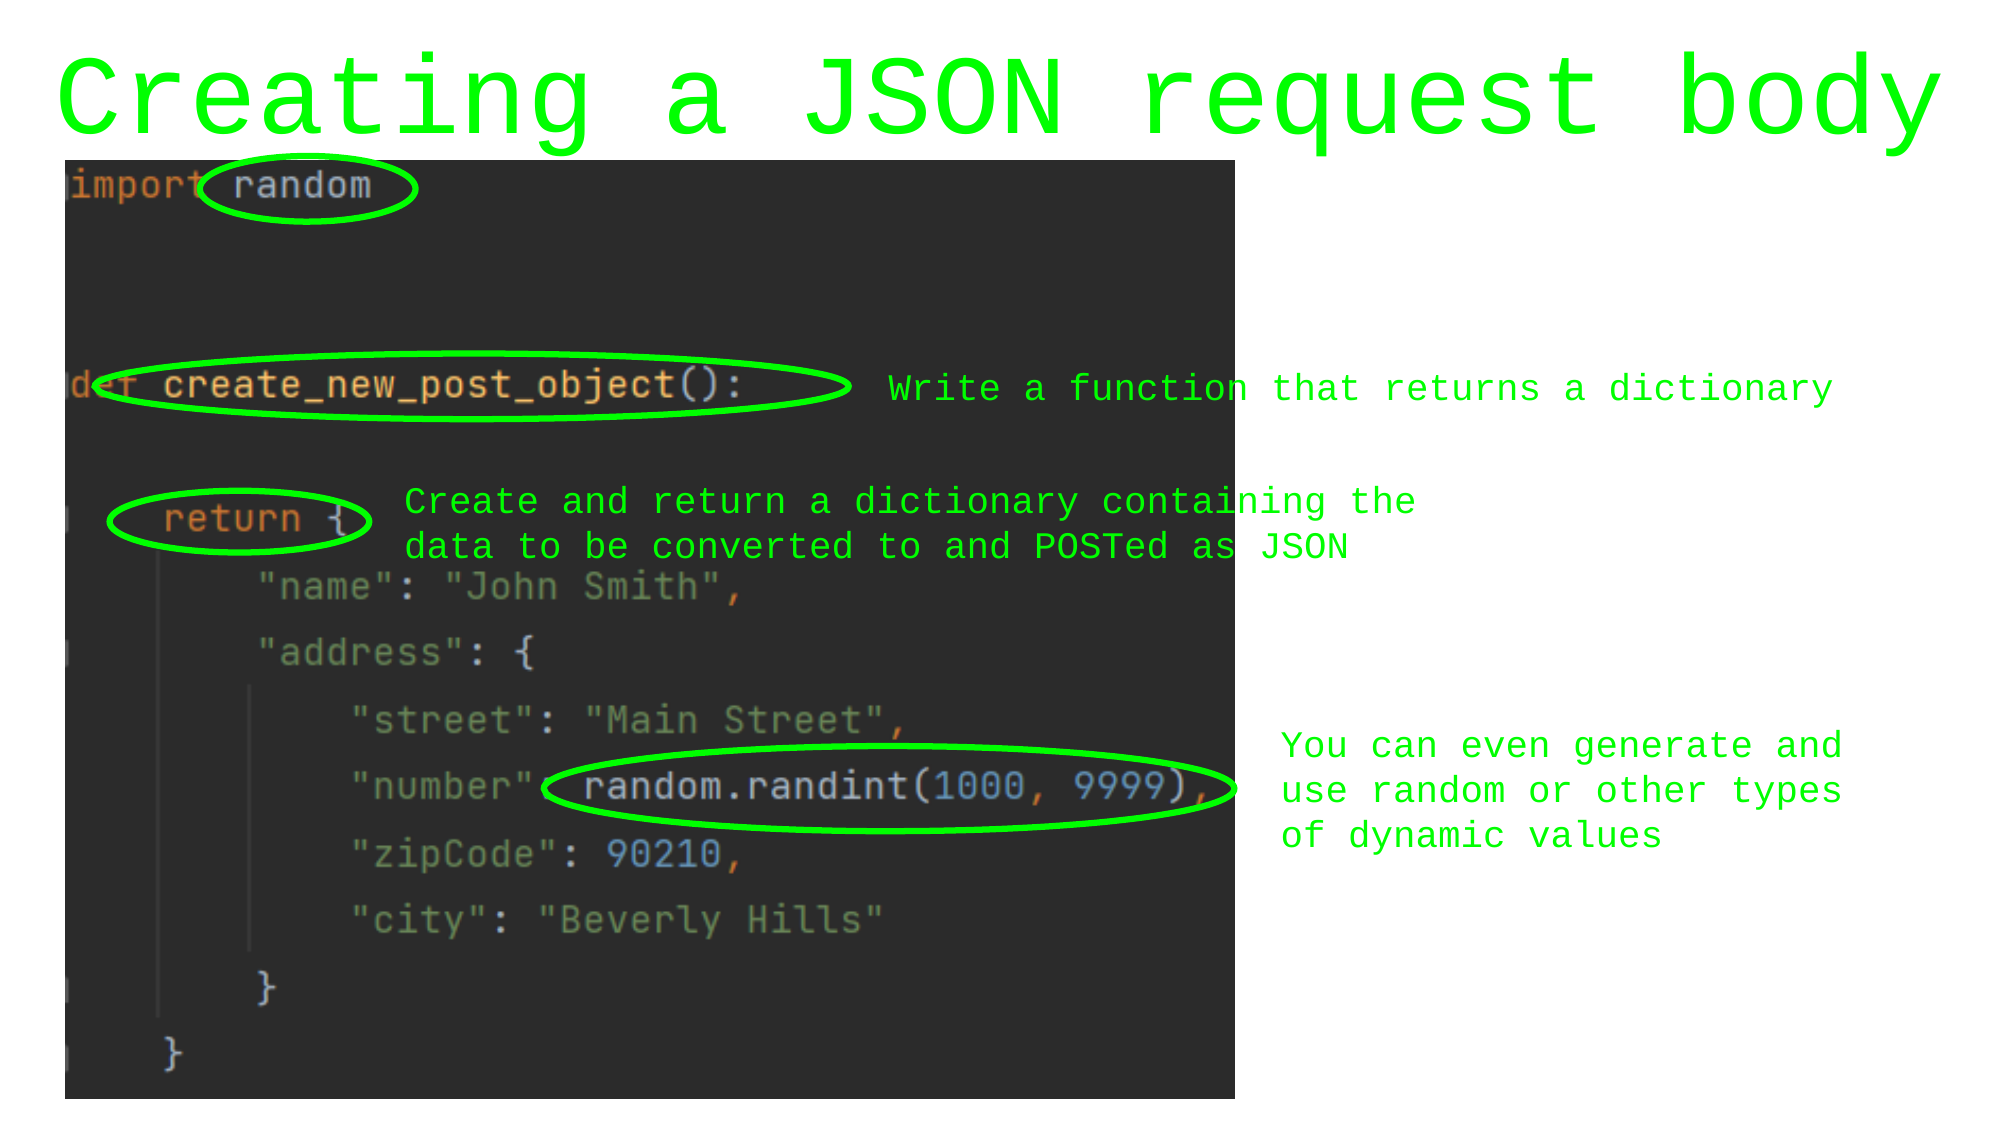

# Creating a JSON request body
Write a function that returns a dictionary
Create and return a dictionary containing the data to be converted to and POSTed as JSON
You can even generate and use random or other types of dynamic values